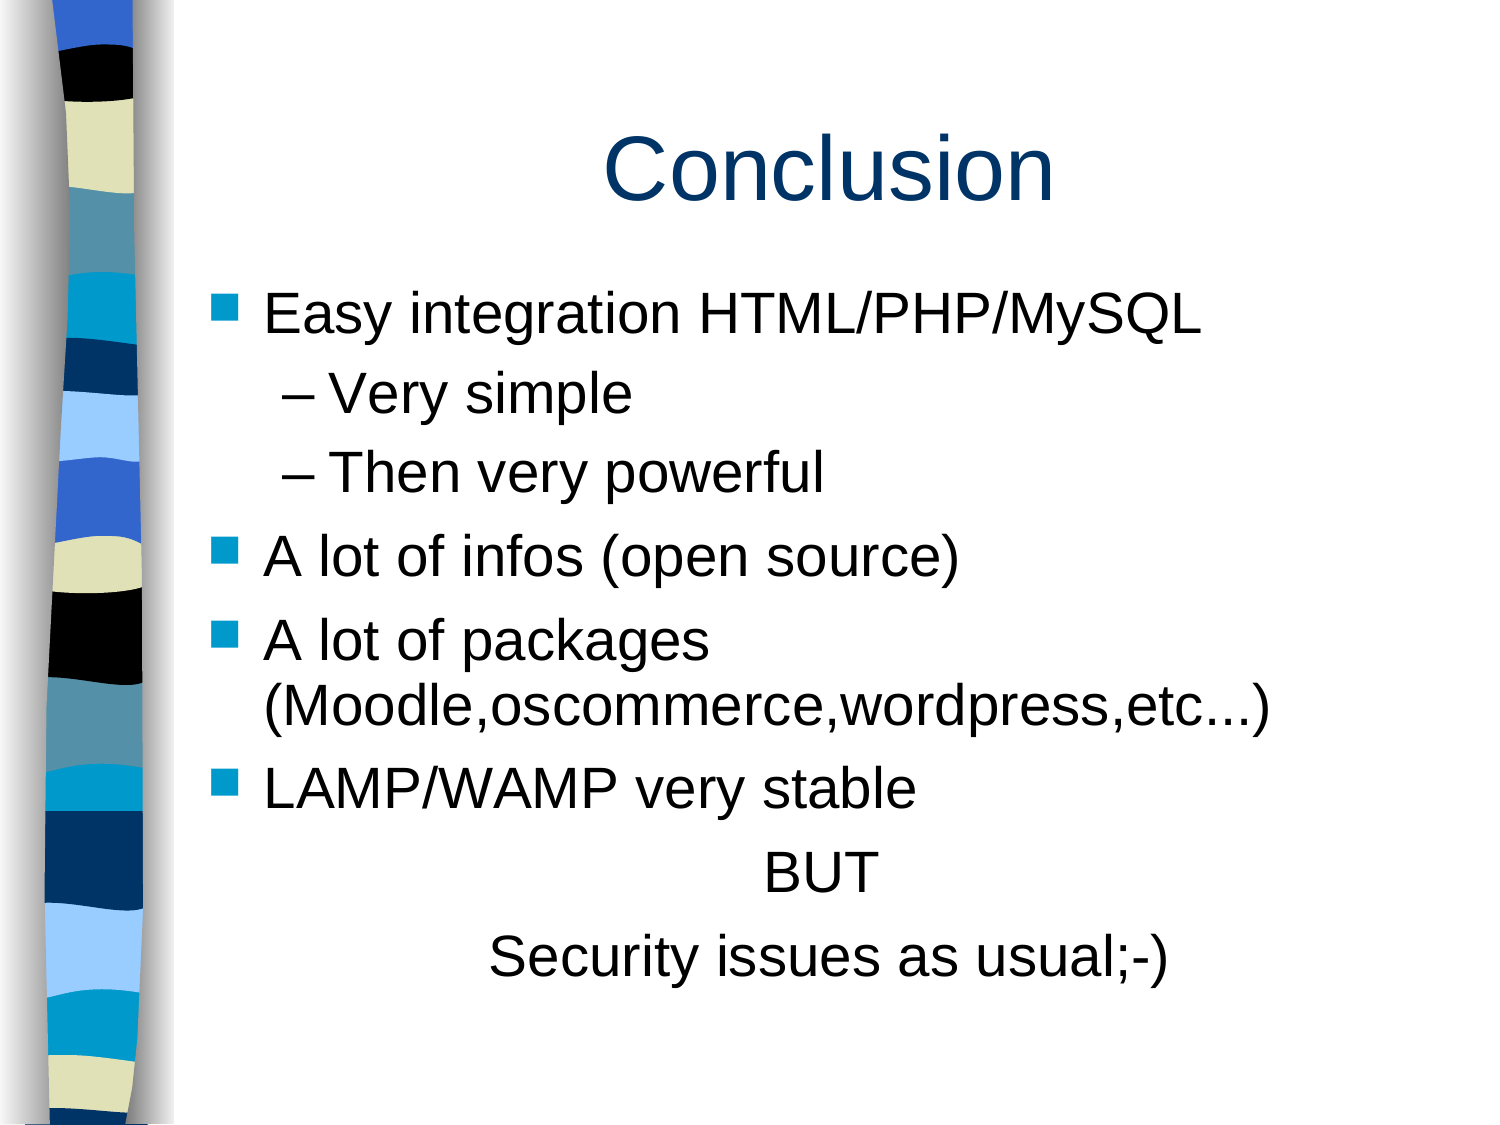

# Conclusion
Easy integration HTML/PHP/MySQL
Very simple
Then very powerful
A lot of infos (open source)
A lot of packages (Moodle,oscommerce,wordpress,etc...)
LAMP/WAMP very stable
BUT
Security issues as usual;-)